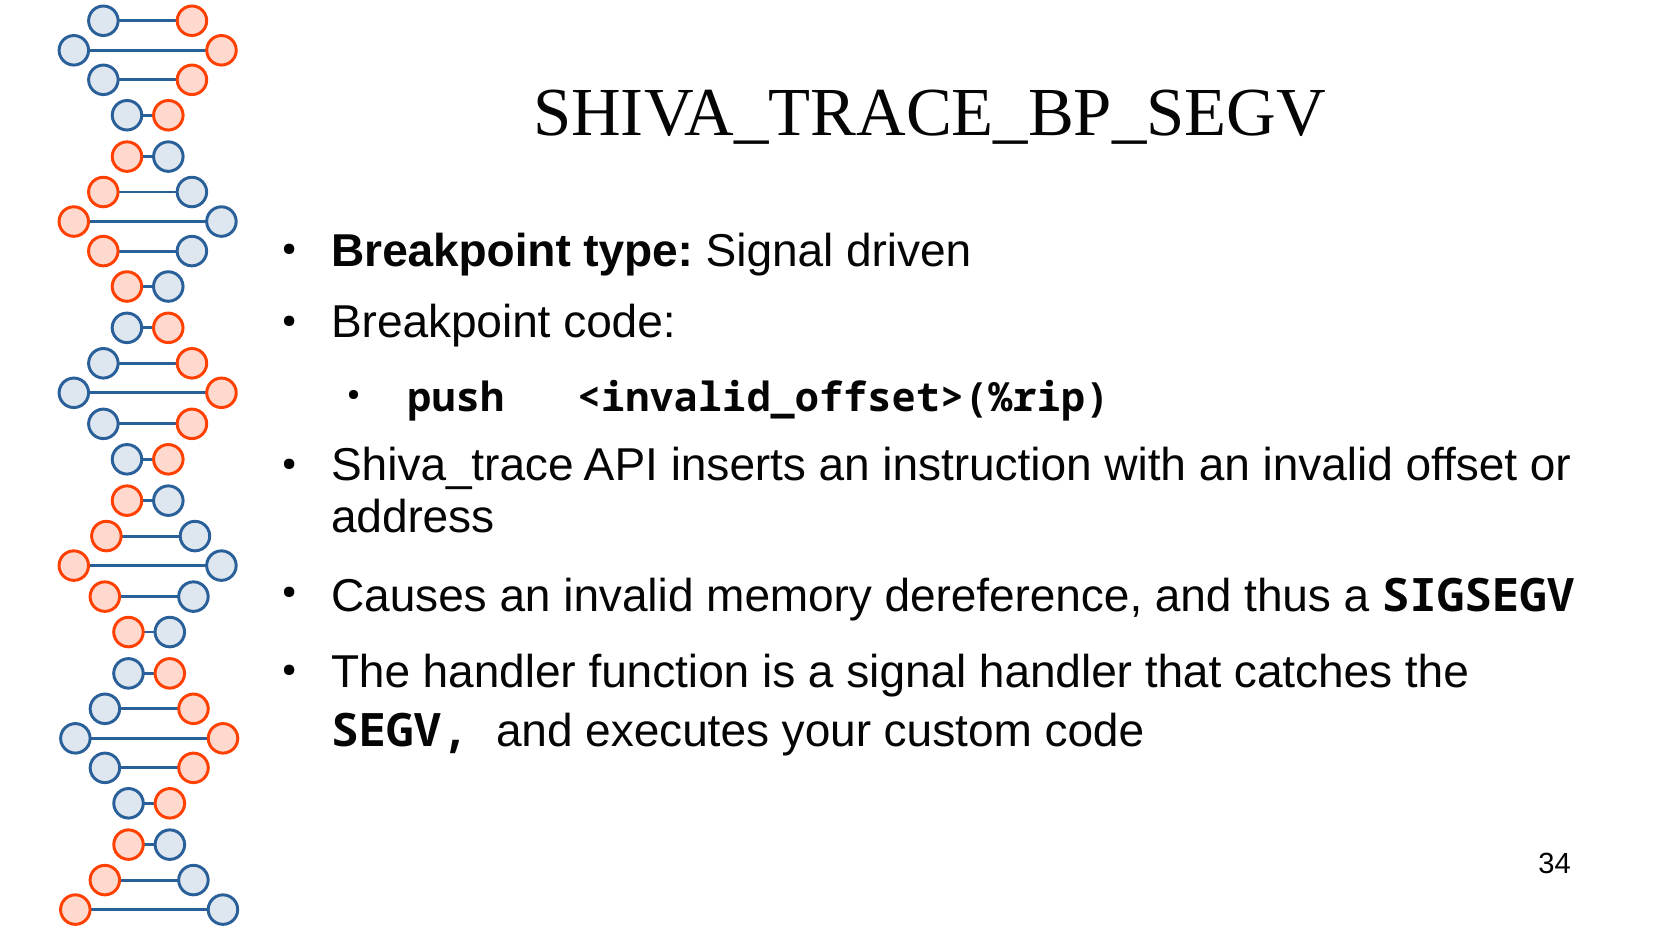

# SHIVA_TRACE_BP_SEGV
Breakpoint type: Signal driven
Breakpoint code:
 push <invalid_offset>(%rip)
Shiva_trace API inserts an instruction with an invalid offset or address
Causes an invalid memory dereference, and thus a SIGSEGV
The handler function is a signal handler that catches the SEGV, and executes your custom code
34